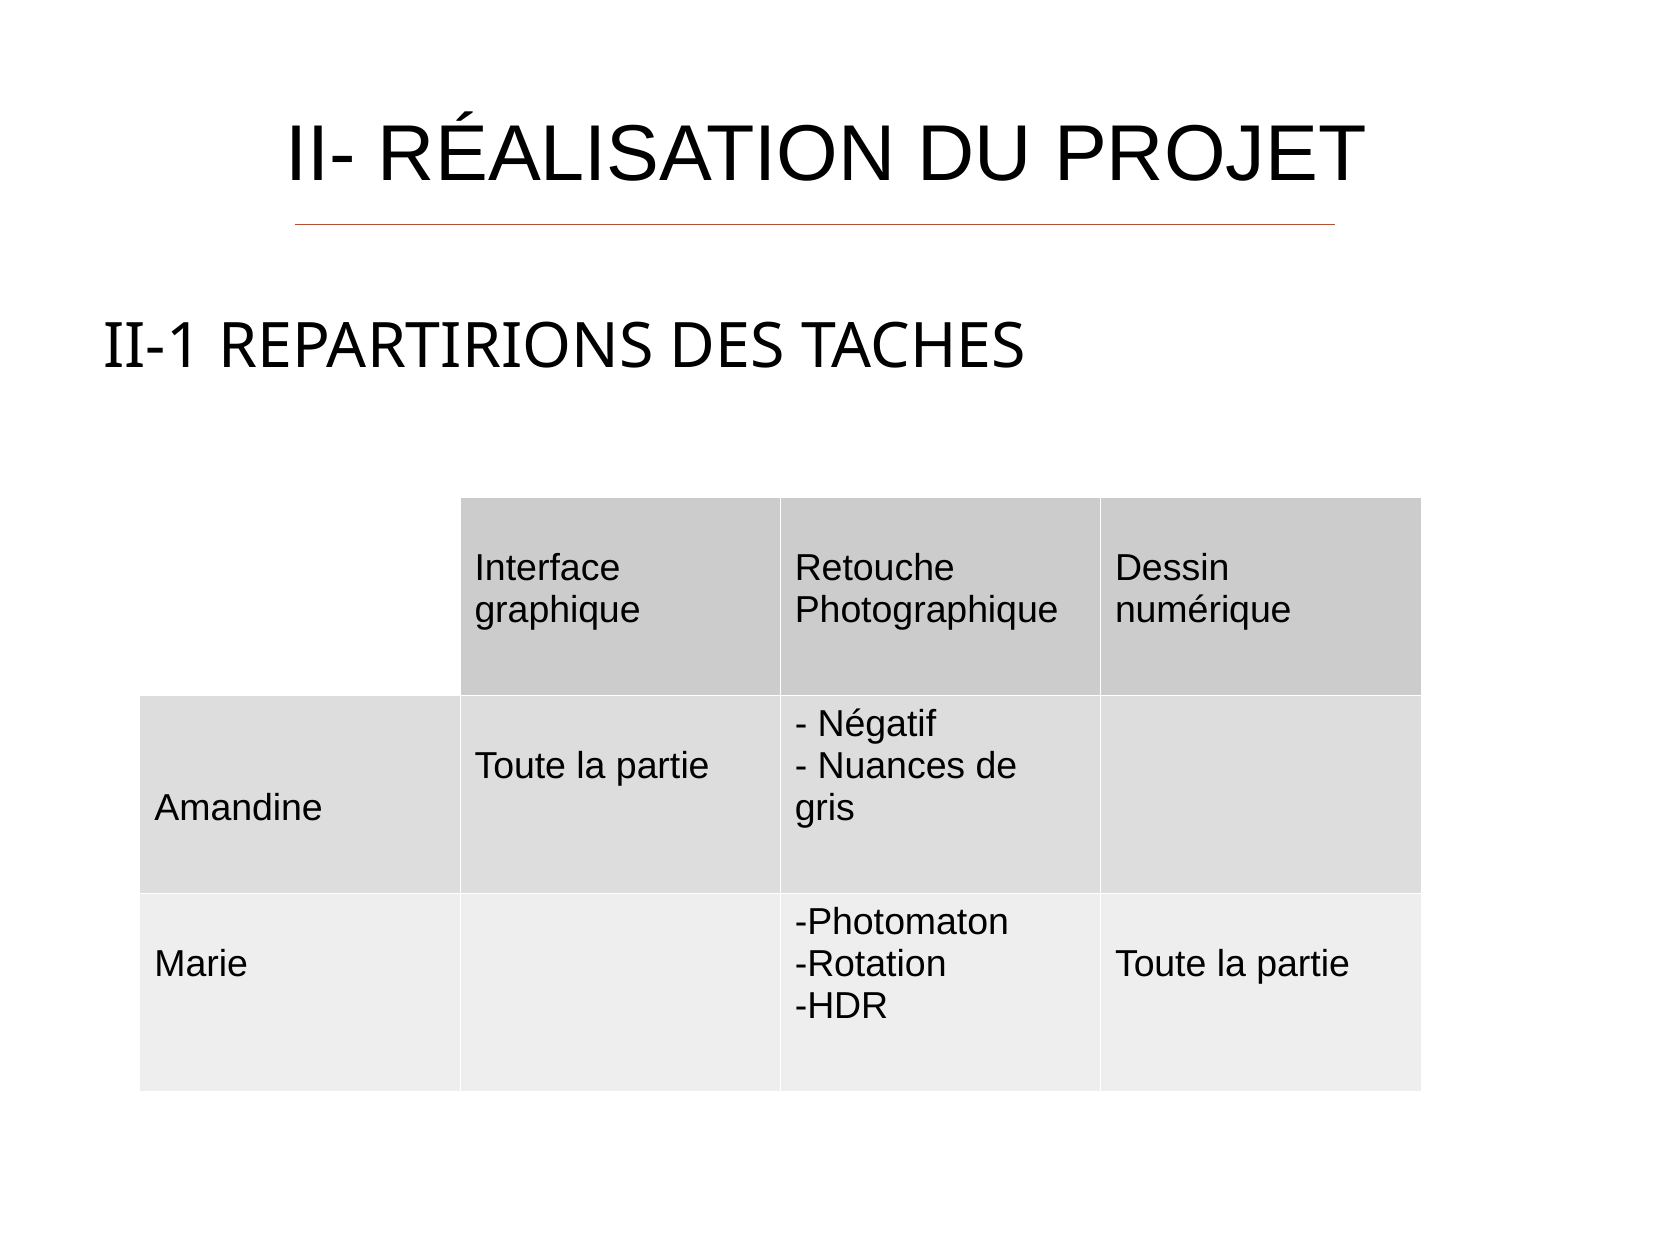

# II- RÉALISATION DU PROJET
II-1 REPARTIRIONS DES TACHES
| | Interface graphique | Retouche Photographique | Dessin numérique |
| --- | --- | --- | --- |
| Amandine | Toute la partie | - Négatif - Nuances de gris | |
| Marie | | -Photomaton -Rotation -HDR | Toute la partie |